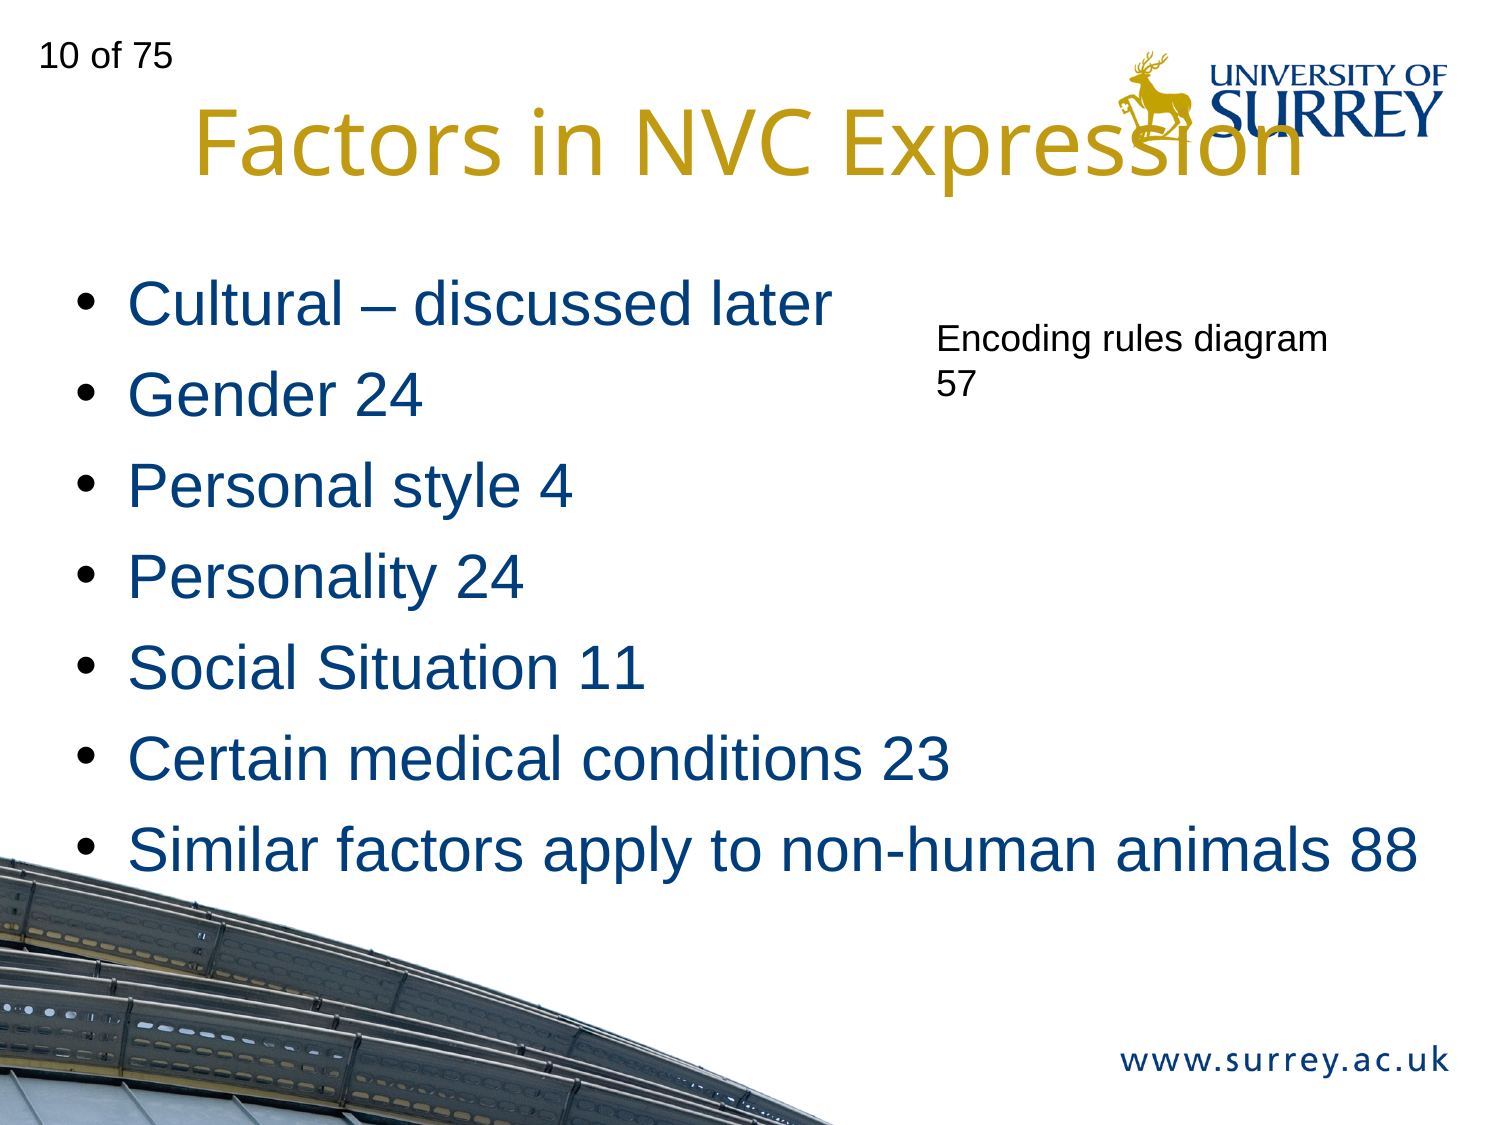

# Factors in NVC Expression
Cultural – discussed later
Gender 24
Personal style 4
Personality 24
Social Situation 11
Certain medical conditions 23
Similar factors apply to non-human animals 88
Encoding rules diagram
57